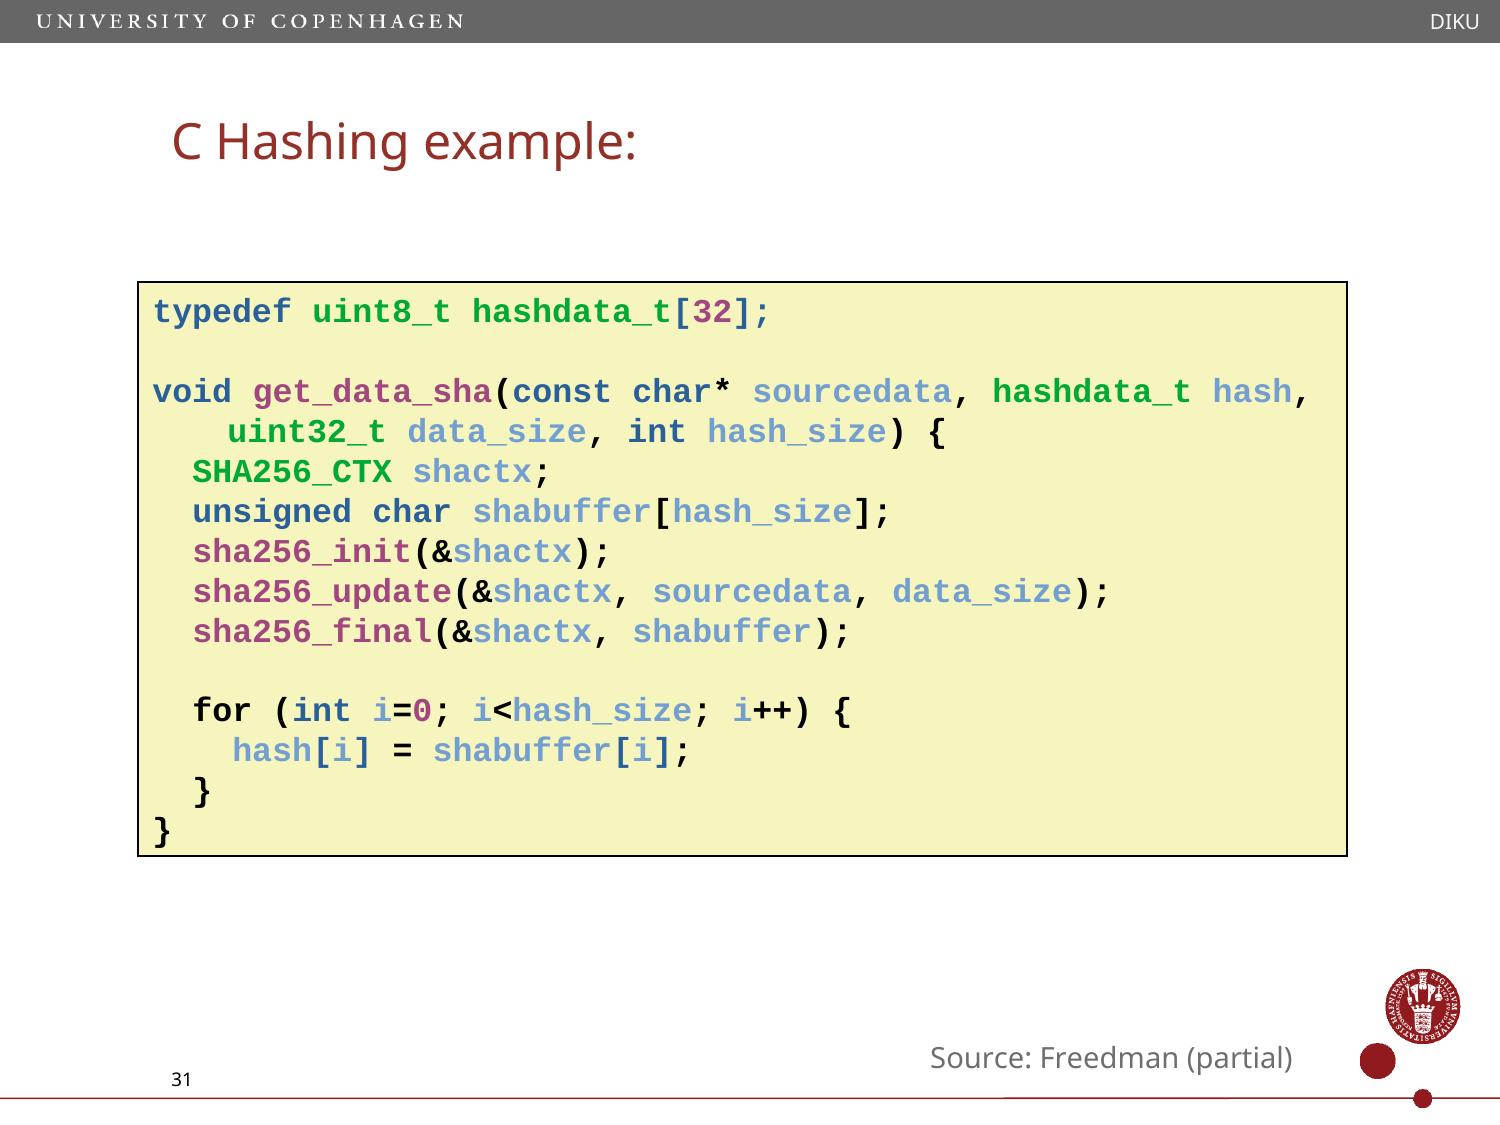

DIKU
C Hashing example:
typedef uint8_t hashdata_t[32];
void get_data_sha(const char* sourcedata, hashdata_t hash,
	uint32_t data_size, int hash_size) {
 SHA256_CTX shactx;
 unsigned char shabuffer[hash_size];
 sha256_init(&shactx);
 sha256_update(&shactx, sourcedata, data_size);
 sha256_final(&shactx, shabuffer);
 for (int i=0; i<hash_size; i++) {
 hash[i] = shabuffer[i];
 }
}
Source: Freedman (partial)